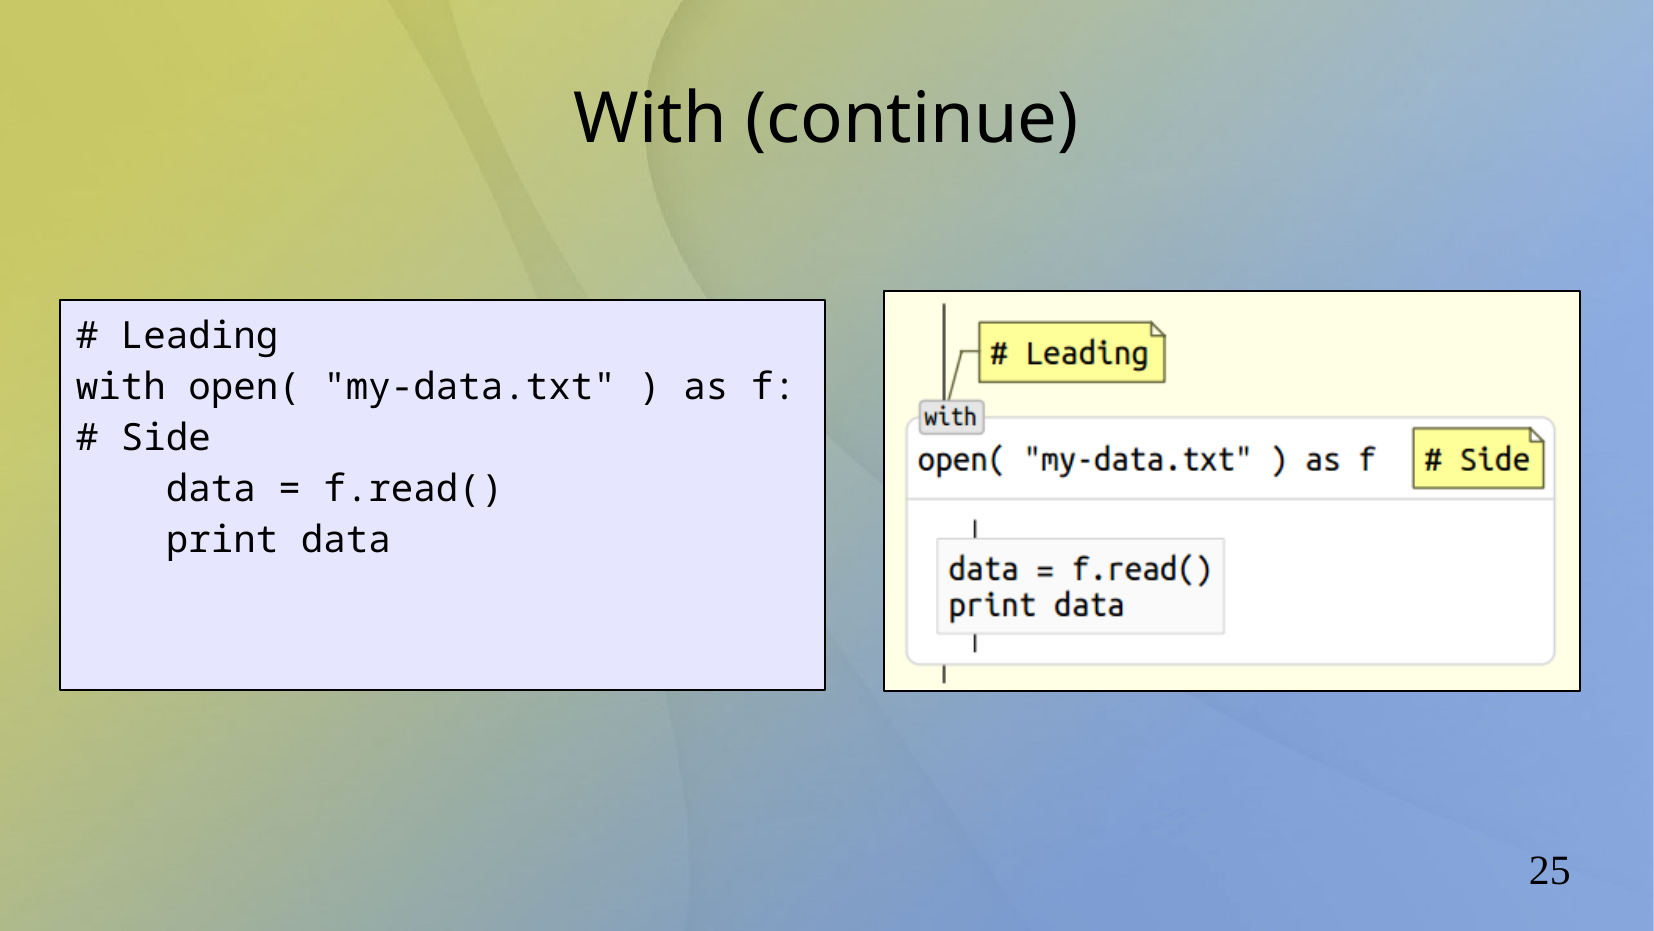

# With (continue)
# Leading
with open( "my-data.txt" ) as f: # Side
 data = f.read()
 print data
25